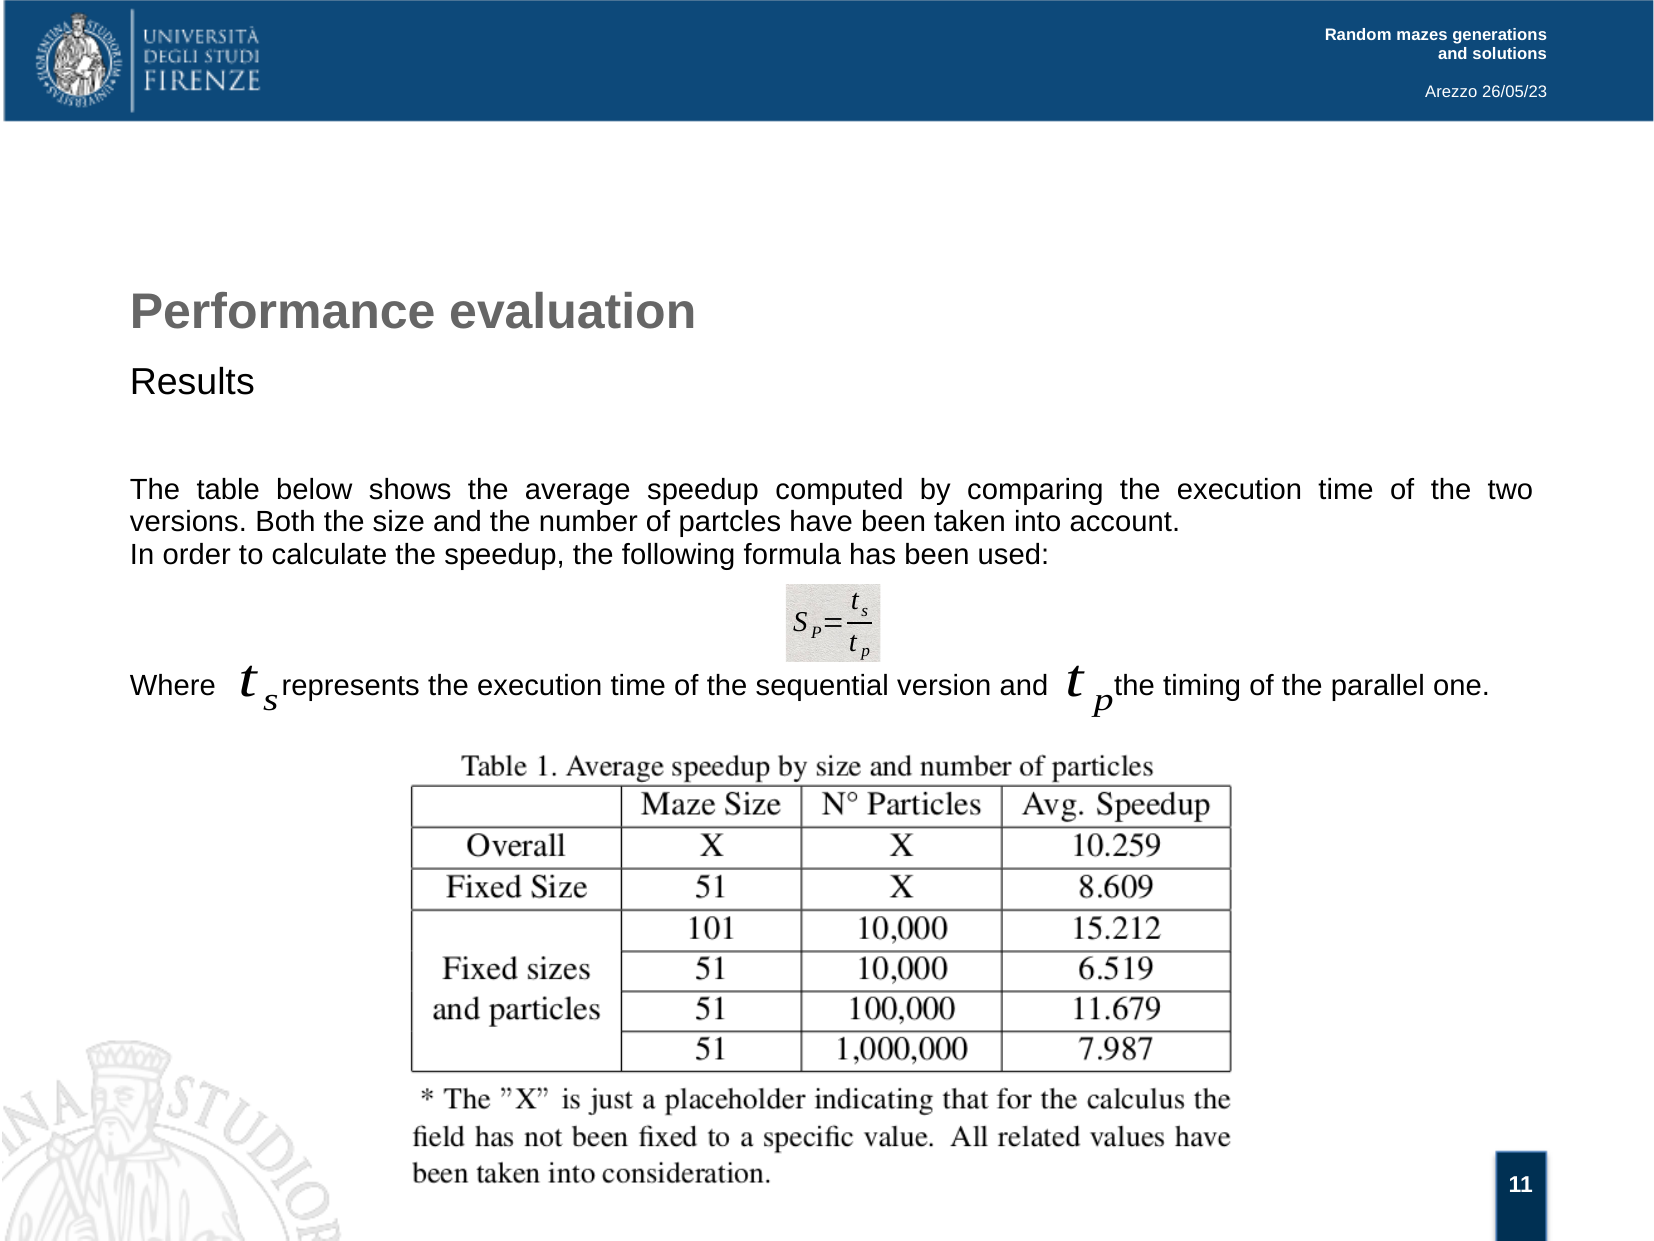

Random mazes generations
and solutions
Arezzo 26/05/23
Performance evaluation
Results
The table below shows the average speedup computed by comparing the execution time of the two versions. Both the size and the number of partcles have been taken into account.
In order to calculate the speedup, the following formula has been used:
Where represents the execution time of the sequential version and the timing of the parallel one.
11